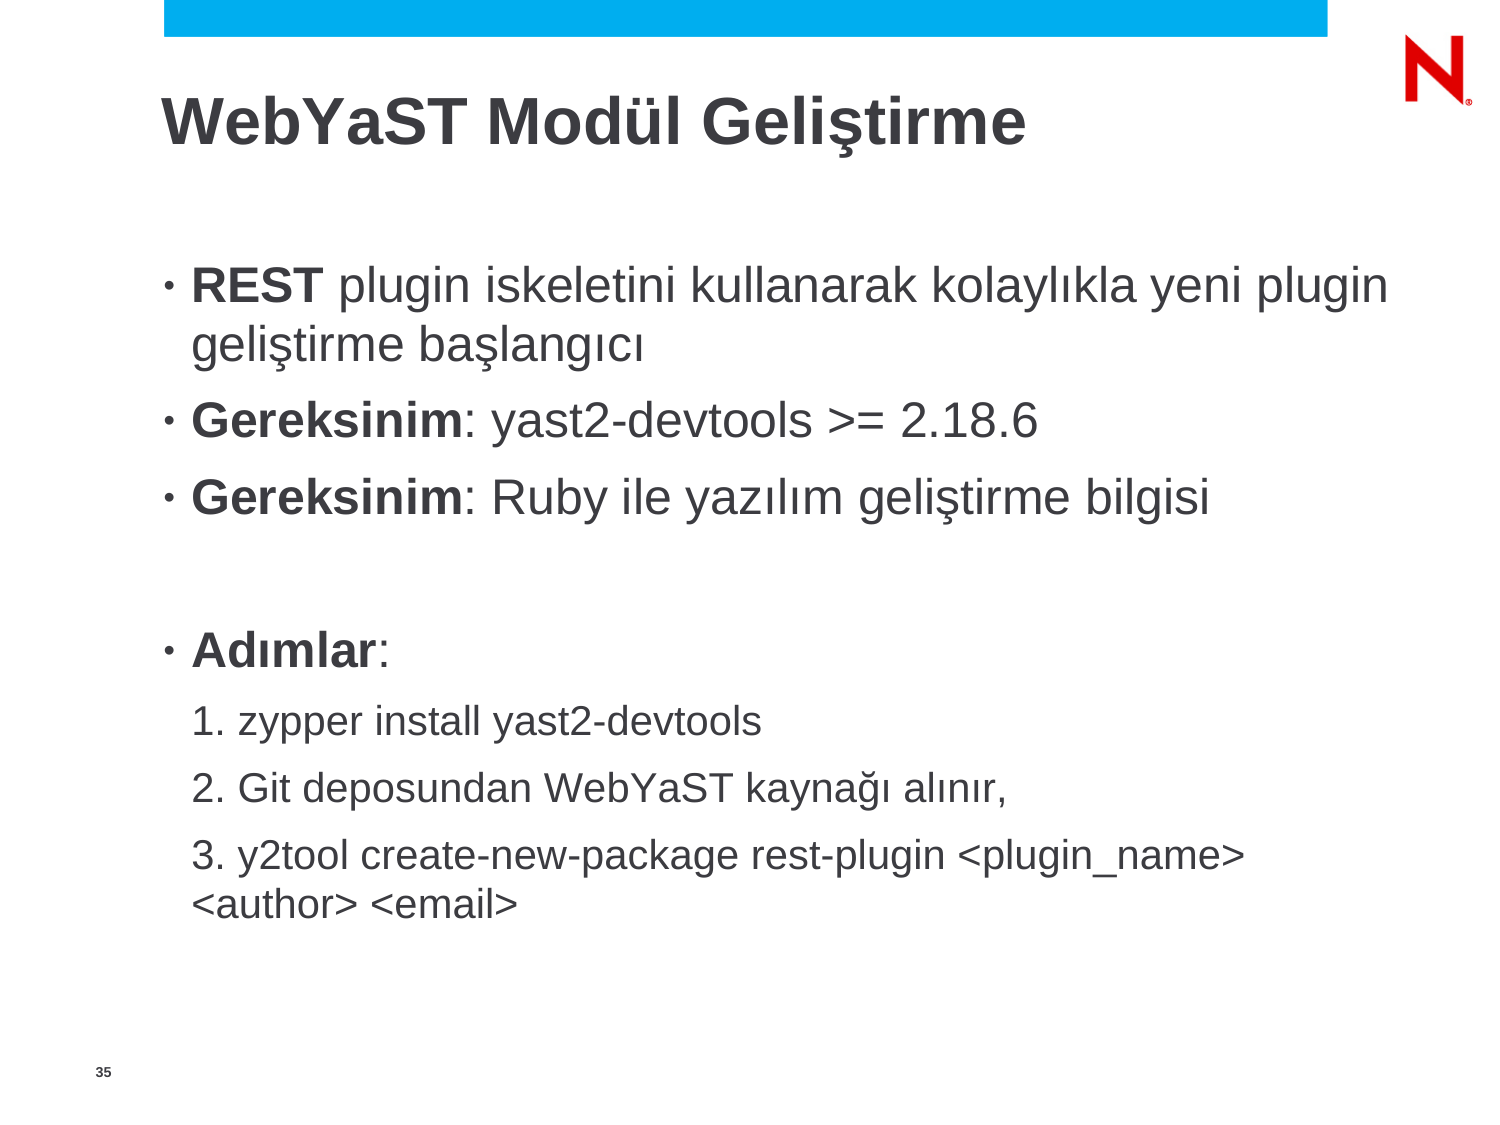

# WebYaST Modül Geliştirme
REST plugin iskeletini kullanarak kolaylıkla yeni plugin geliştirme başlangıcı
Gereksinim: yast2-devtools >= 2.18.6
Gereksinim: Ruby ile yazılım geliştirme bilgisi
Adımlar:
1. zypper install yast2-devtools
2. Git deposundan WebYaST kaynağı alınır,
3. y2tool create-new-package rest-plugin <plugin_name> <author> <email>